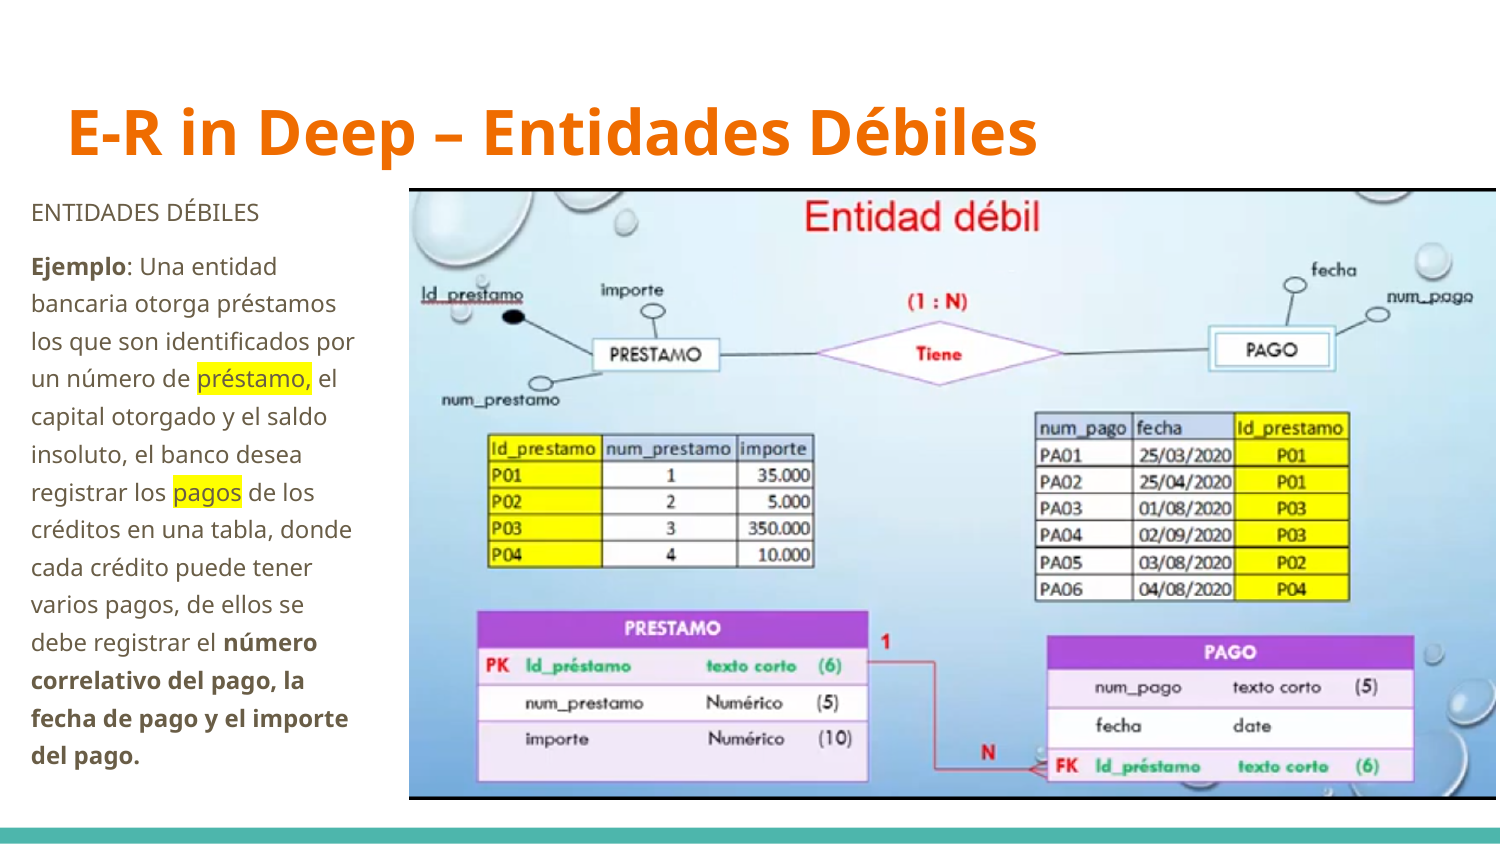

E-R in Deep – Entidades Débiles
# ENTIDADES DÉBILES
Ejemplo: Una entidad bancaria otorga préstamos los que son identificados por un número de préstamo, el capital otorgado y el saldo insoluto, el banco desea registrar los pagos de los créditos en una tabla, donde cada crédito puede tener varios pagos, de ellos se debe registrar el número correlativo del pago, la fecha de pago y el importe del pago.